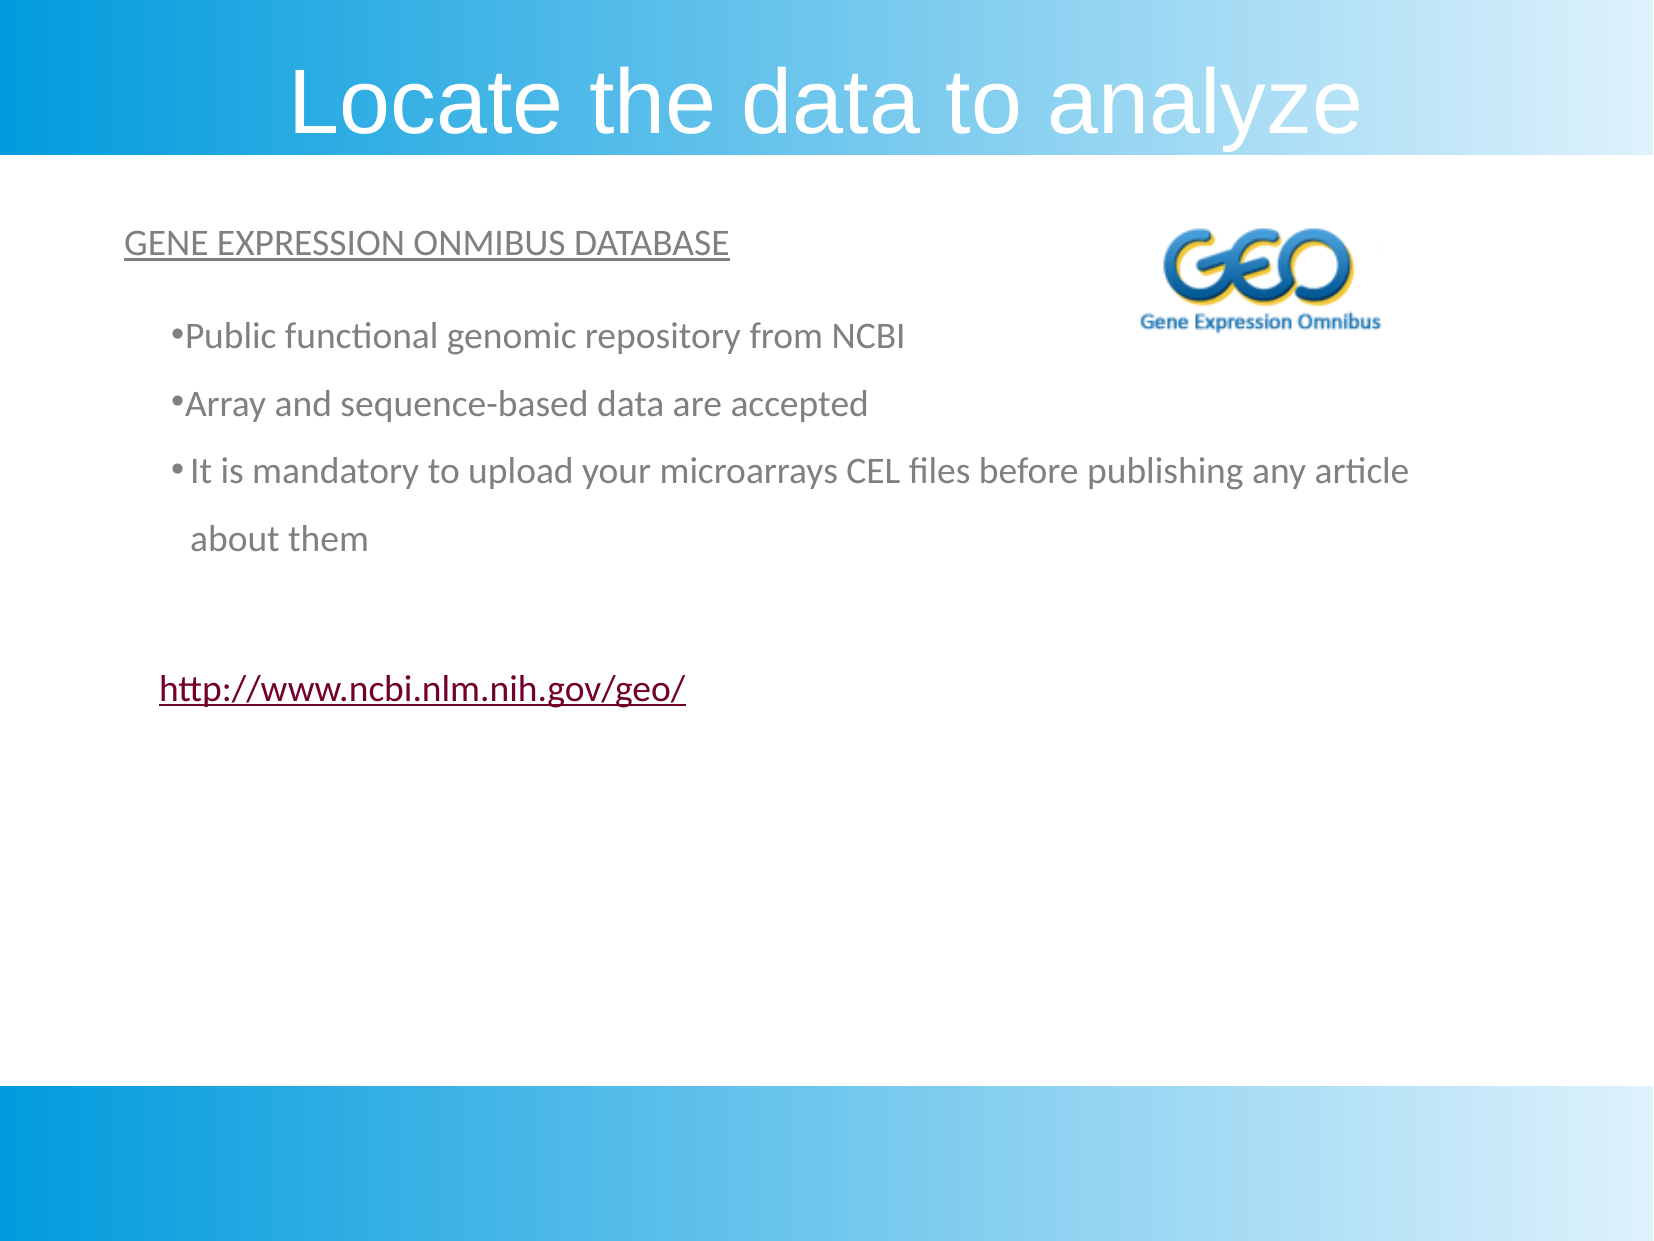

# Locate the data to analyze
GENE EXPRESSION ONMIBUS DATABASE
Public functional genomic repository from NCBI
Array and sequence-based data are accepted
It is mandatory to upload your microarrays CEL files before publishing any article about them
http://www.ncbi.nlm.nih.gov/geo/